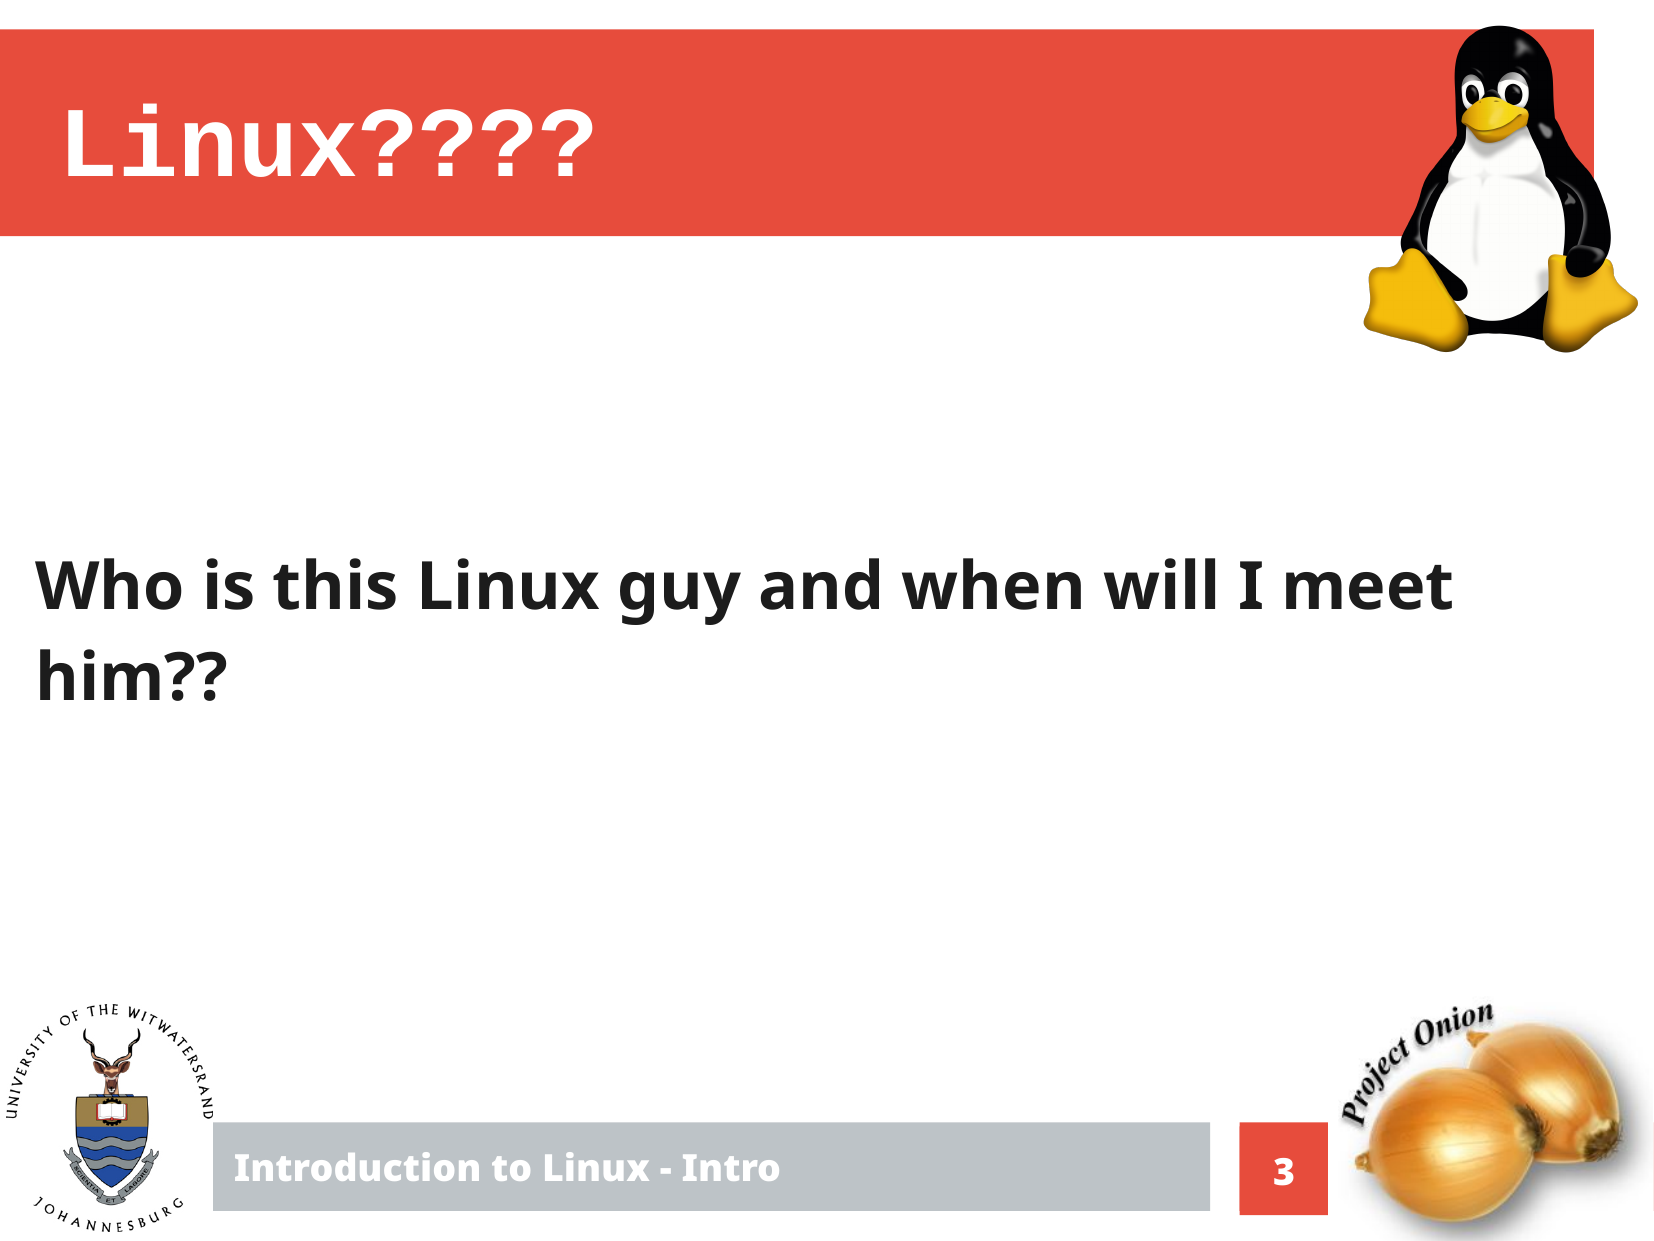

# Linux????
Who is this Linux guy and when will I meet him??
 Introduction to Linux - Intro
3